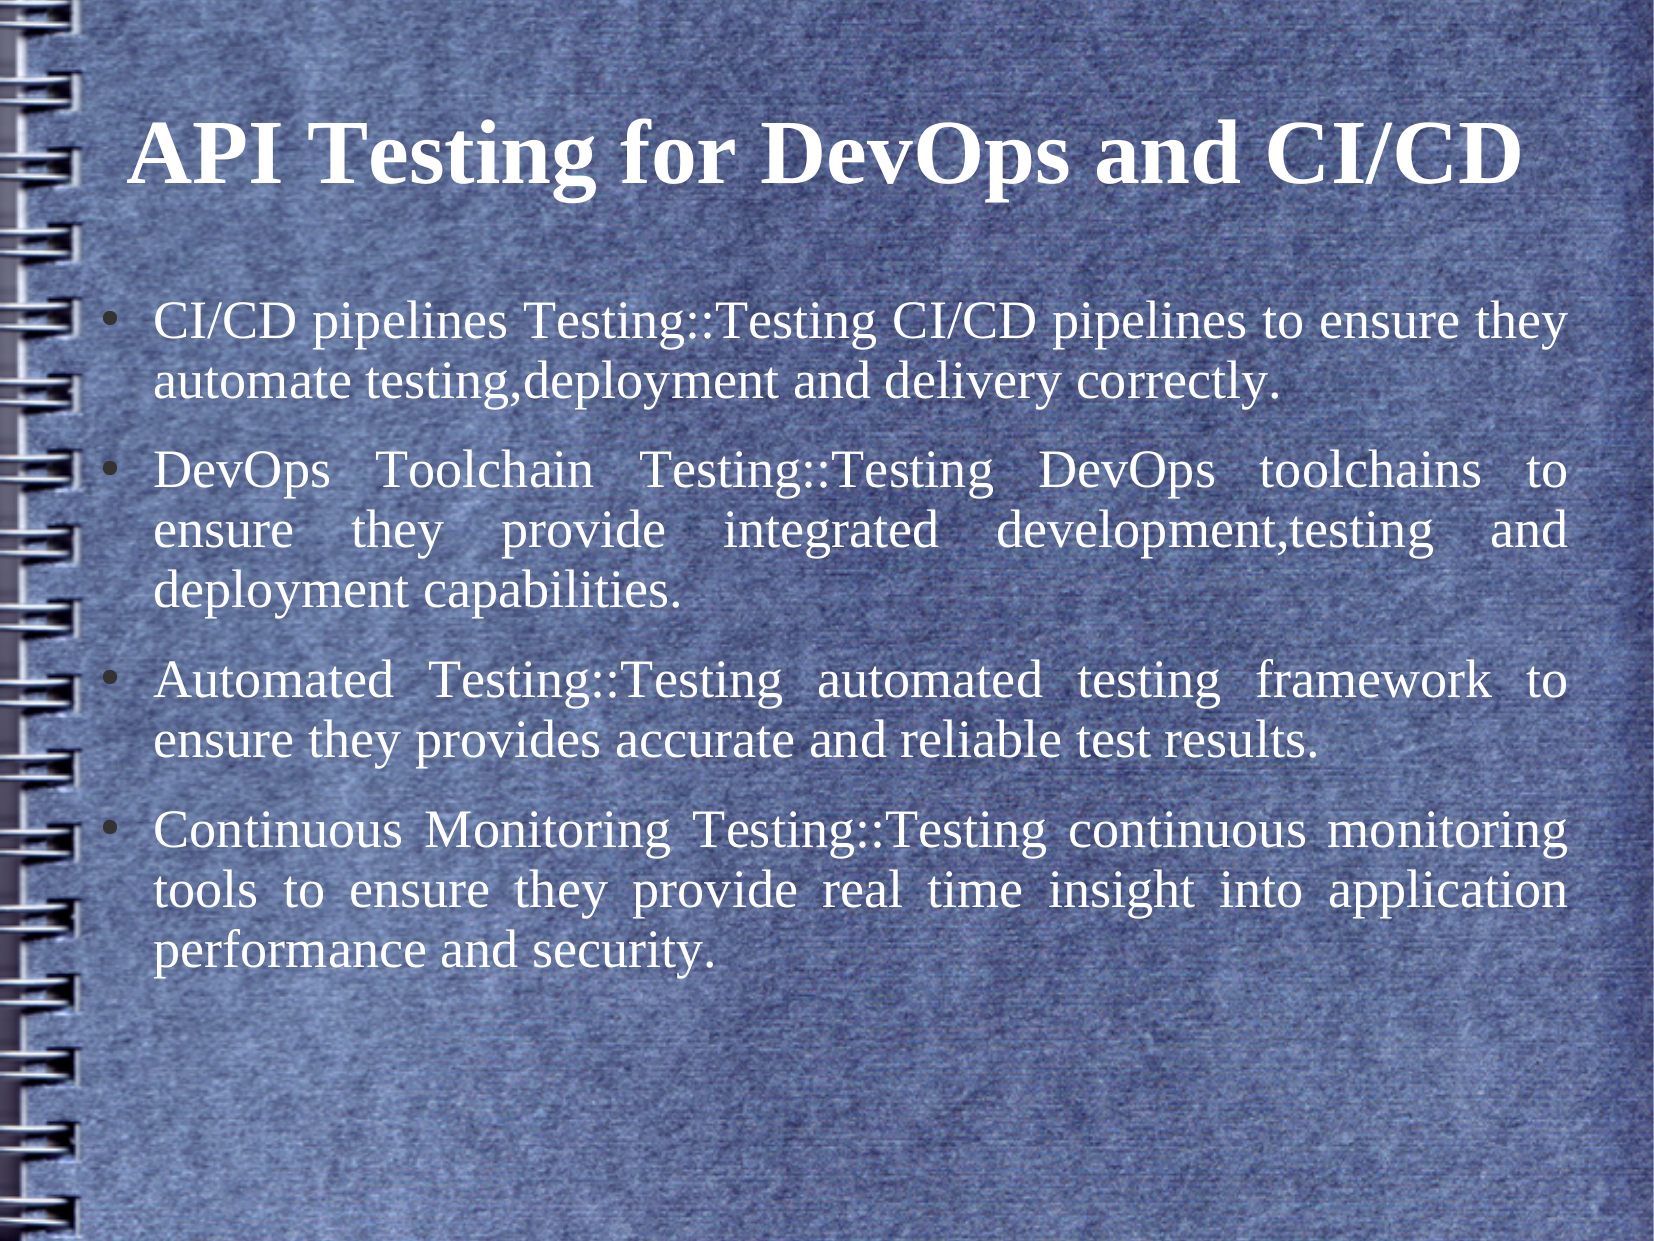

# API Testing for DevOps and CI/CD
CI/CD pipelines Testing::Testing CI/CD pipelines to ensure they automate testing,deployment and delivery correctly.
DevOps Toolchain Testing::Testing DevOps toolchains to ensure they provide integrated development,testing and deployment capabilities.
Automated Testing::Testing automated testing framework to ensure they provides accurate and reliable test results.
Continuous Monitoring Testing::Testing continuous monitoring tools to ensure they provide real time insight into application performance and security.